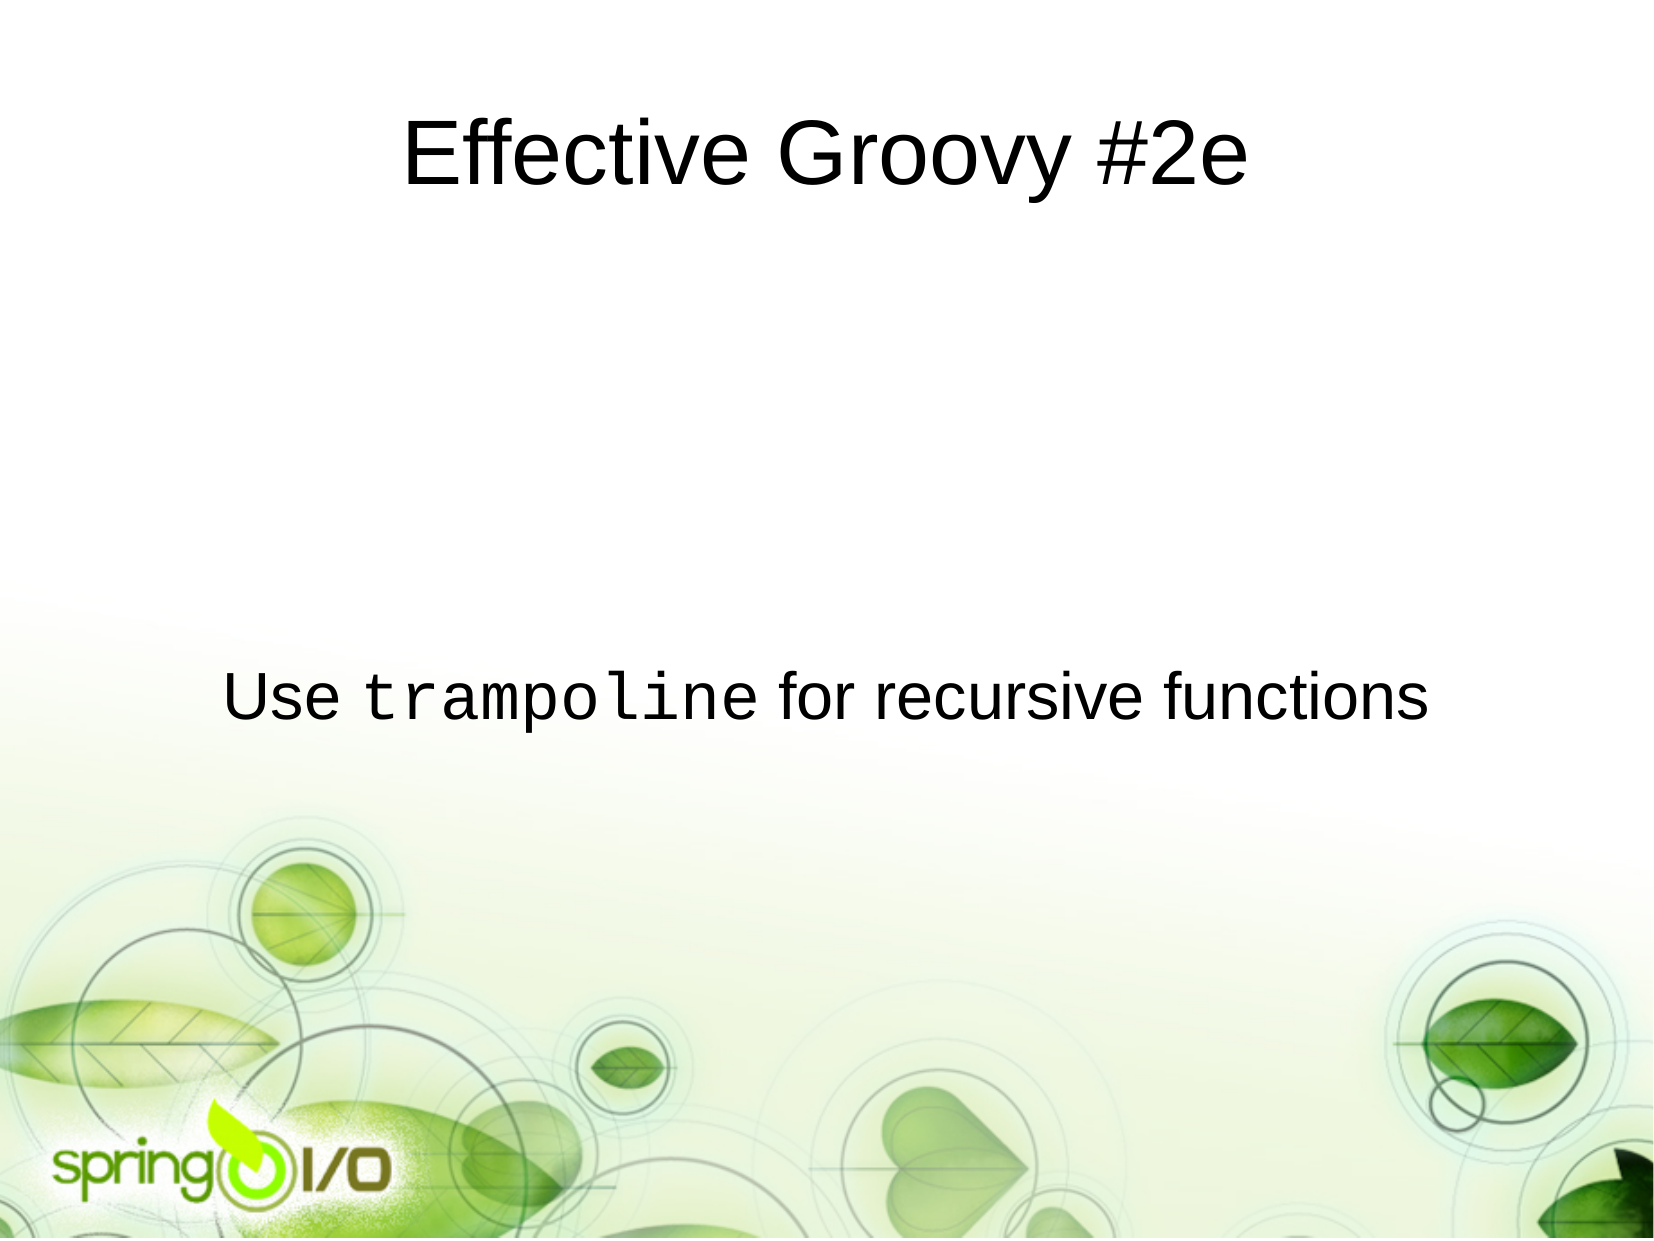

# Effective Groovy #2e
Use trampoline for recursive functions